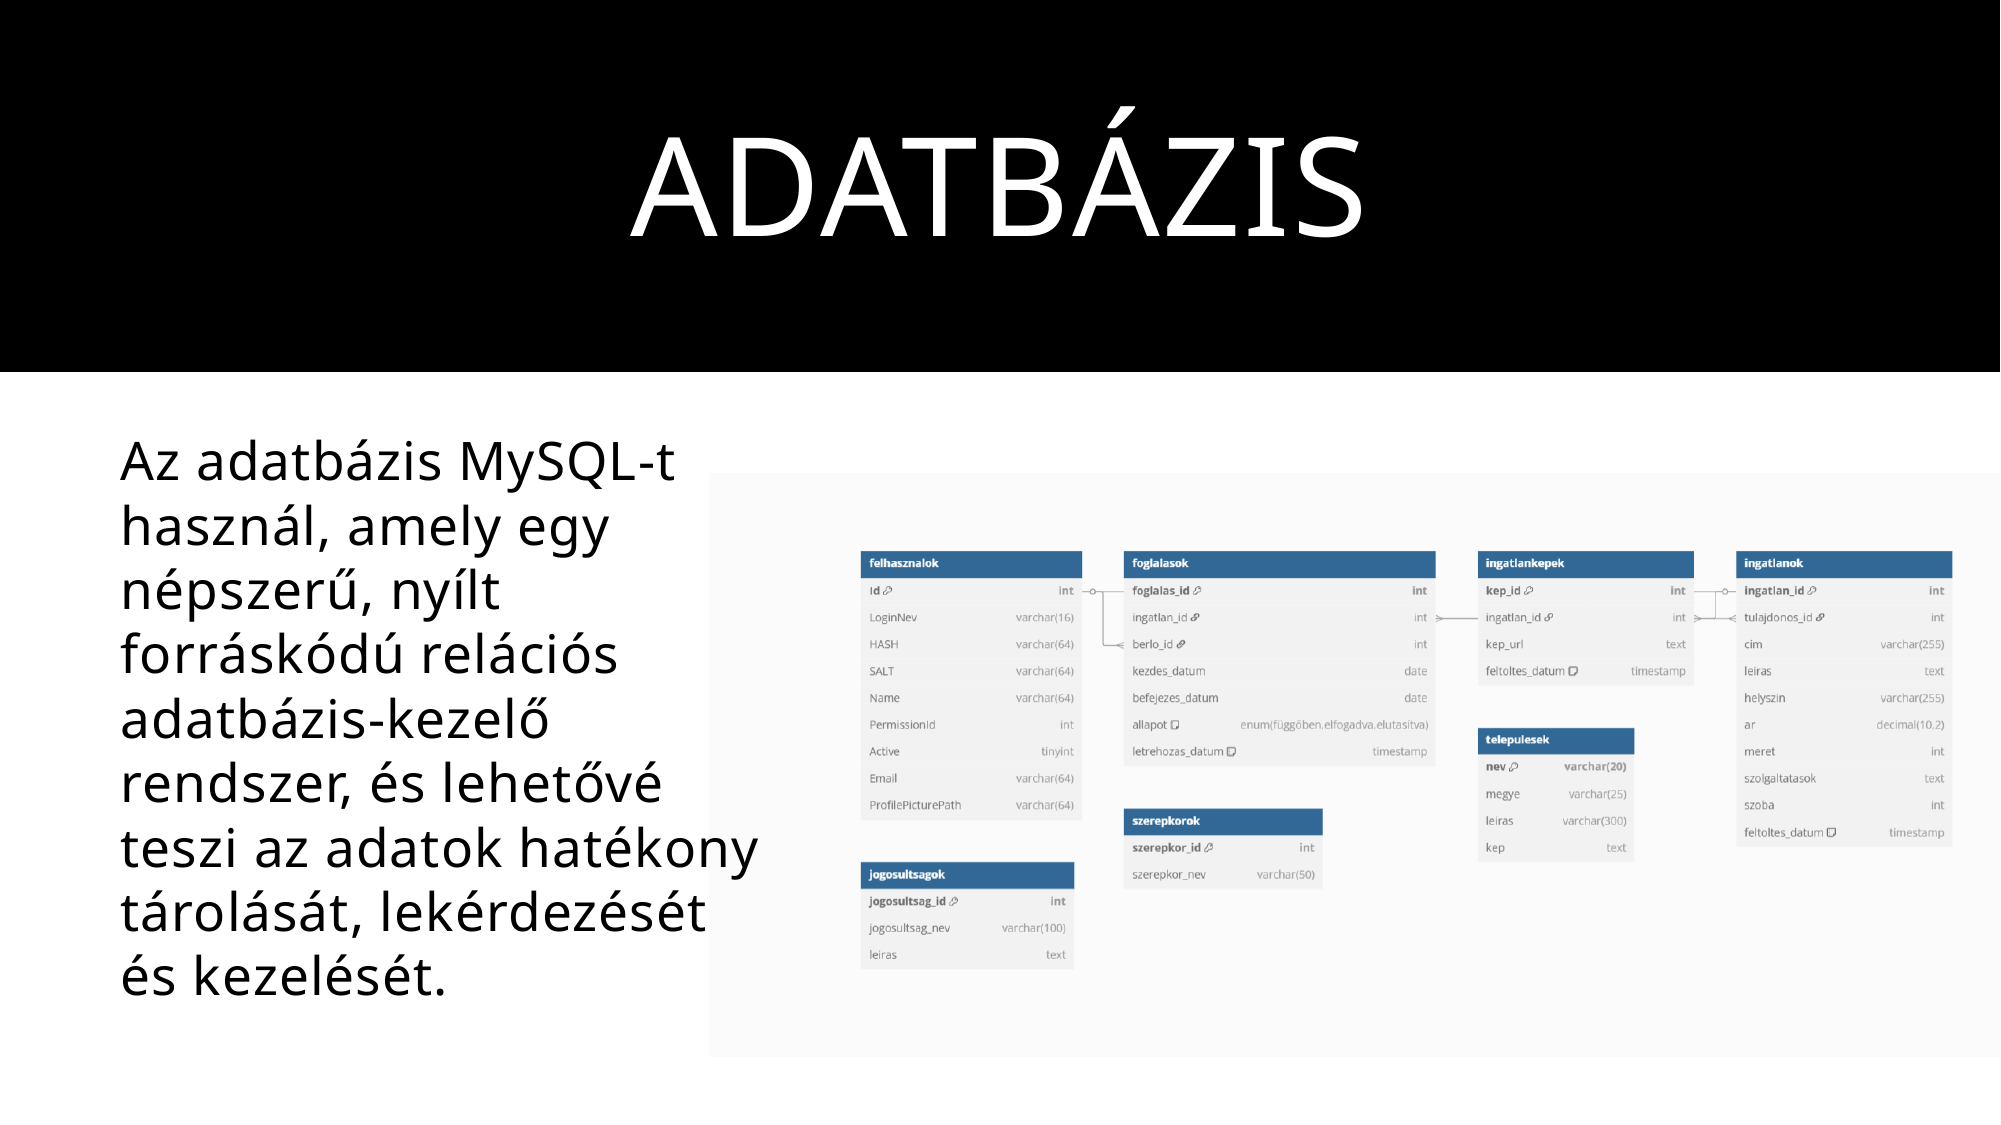

# Adatbázis
Az adatbázis MySQL-t használ, amely egy népszerű, nyílt forráskódú relációs adatbázis-kezelő rendszer, és lehetővé teszi az adatok hatékony tárolását, lekérdezését és kezelését.